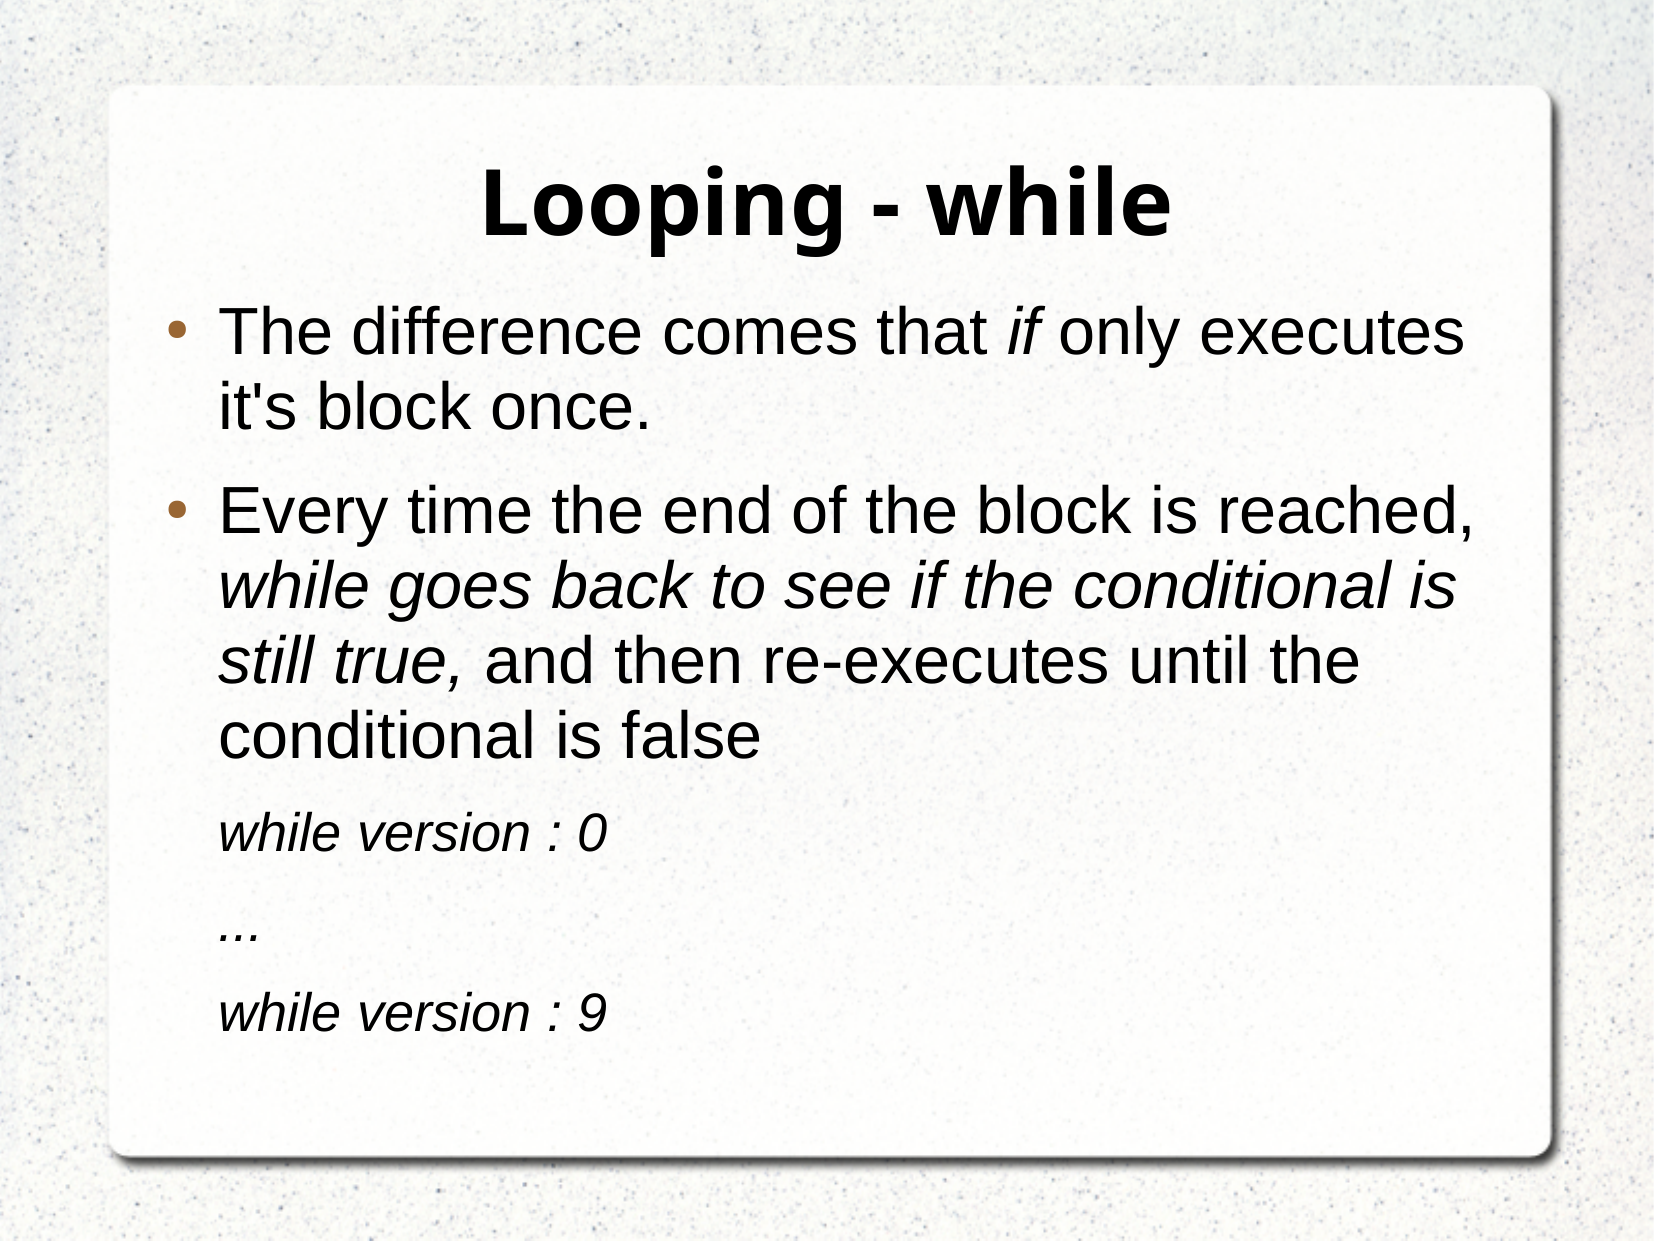

# Looping - while
The difference comes that if only executes it's block once.
Every time the end of the block is reached, while goes back to see if the conditional is still true, and then re-executes until the conditional is false
while version : 0
...
while version : 9